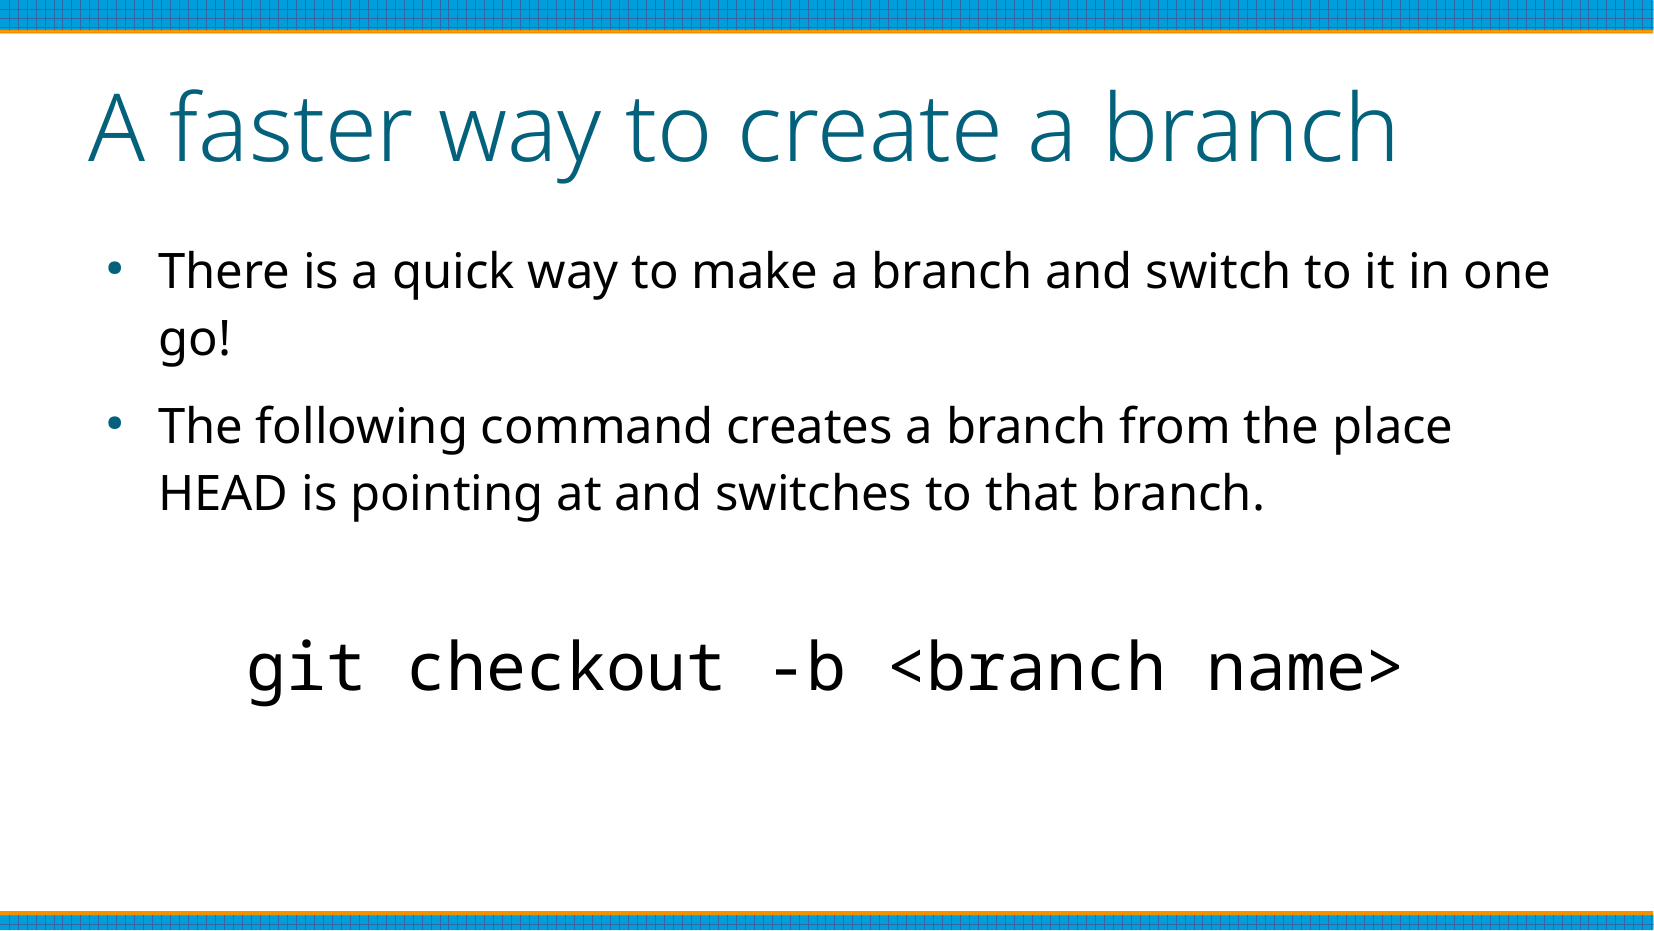

# A faster way to create a branch
There is a quick way to make a branch and switch to it in one go!
The following command creates a branch from the place HEAD is pointing at and switches to that branch.
git checkout -b <branch name>